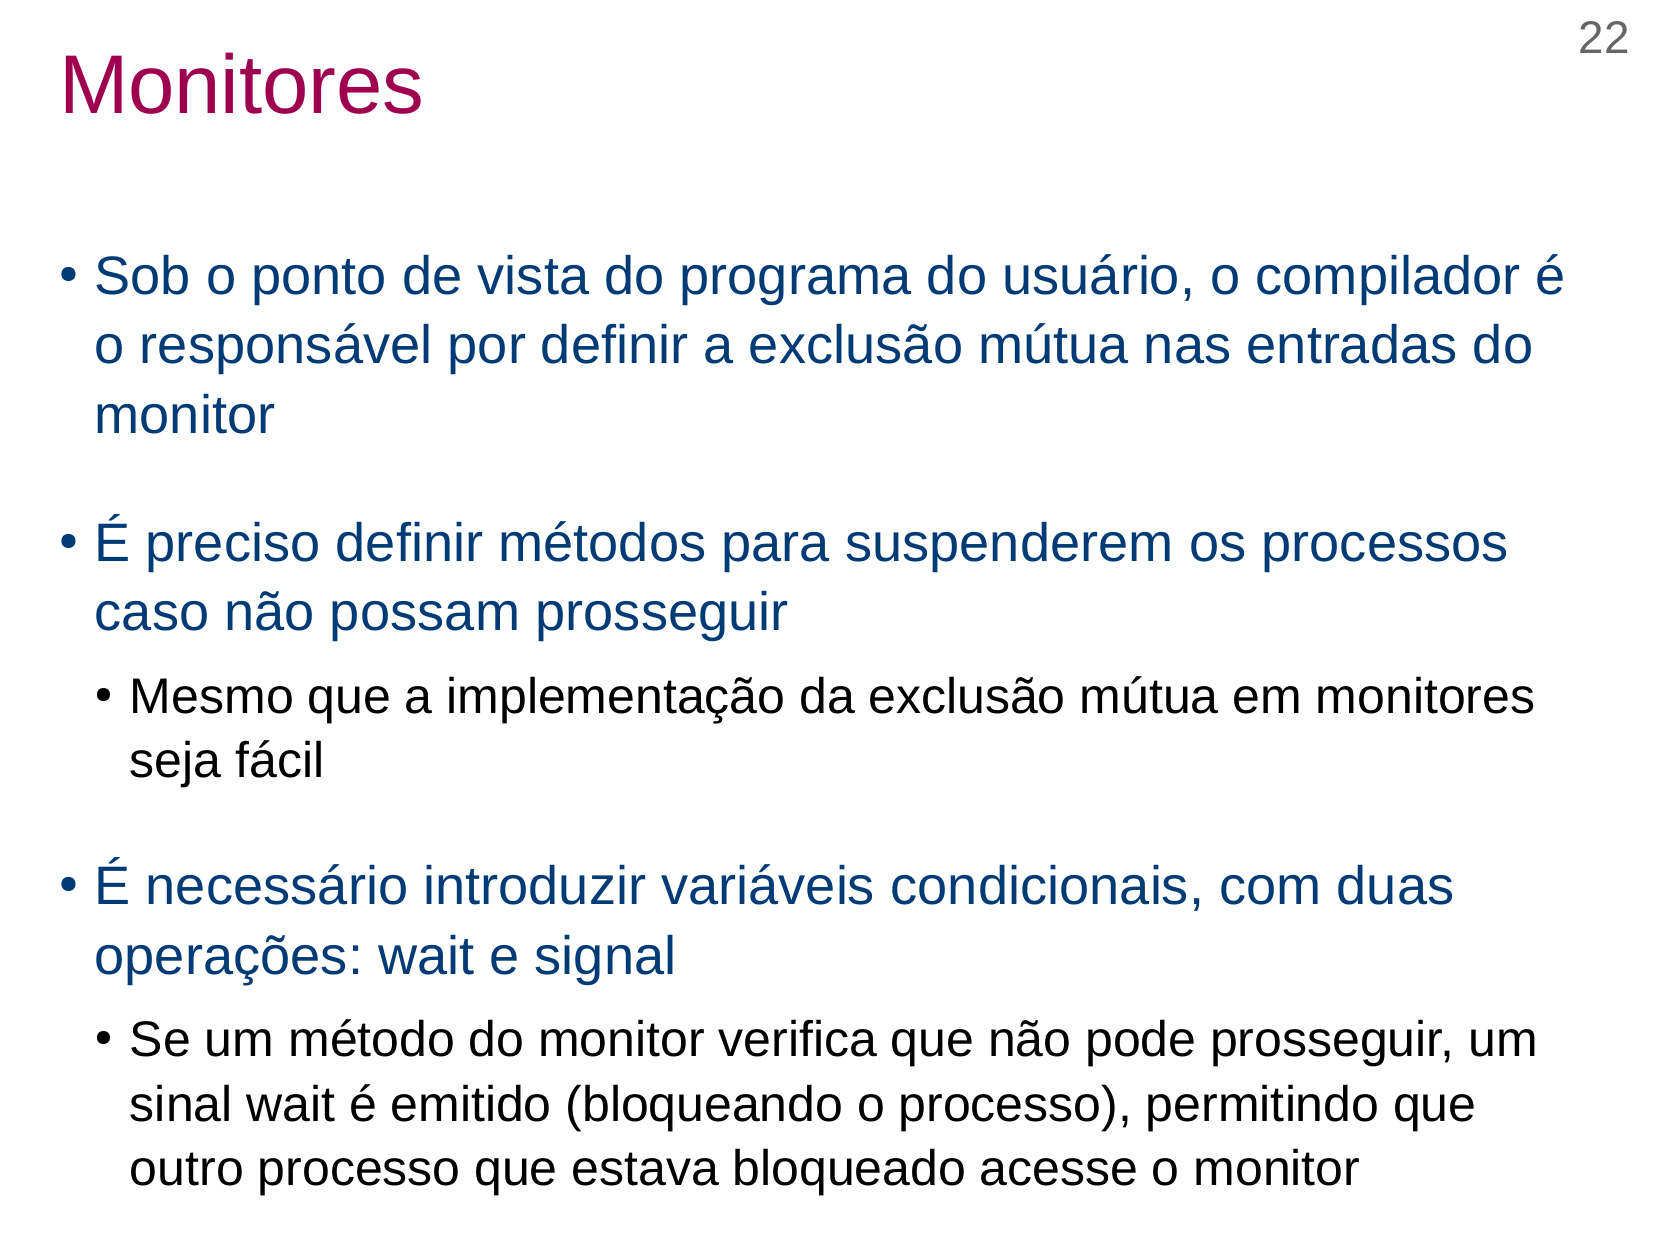

22
# Monitores
Sob o ponto de vista do programa do usuário, o compilador é o responsável por definir a exclusão mútua nas entradas do monitor
É preciso definir métodos para suspenderem os processos caso não possam prosseguir
Mesmo que a implementação da exclusão mútua em monitores seja fácil
É necessário introduzir variáveis condicionais, com duas operações: wait e signal
Se um método do monitor verifica que não pode prosseguir, um sinal wait é emitido (bloqueando o processo), permitindo que outro processo que estava bloqueado acesse o monitor